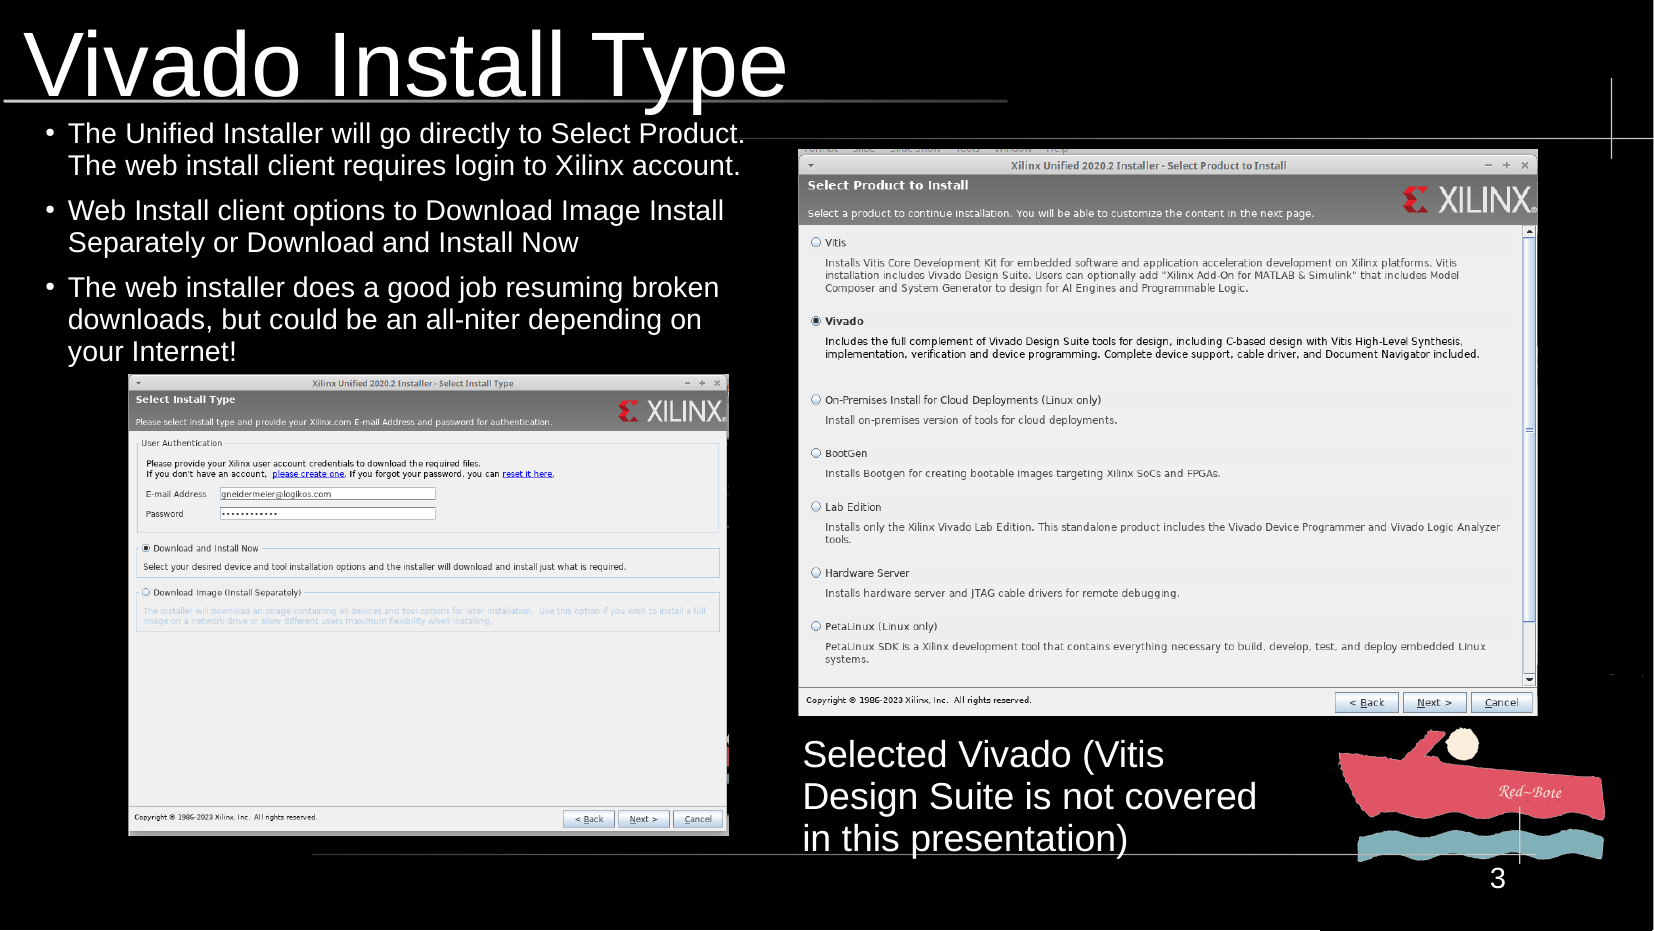

# Vivado Install Type
The Unified Installer will go directly to Select Product. The web install client requires login to Xilinx account.
Web Install client options to Download Image Install Separately or Download and Install Now
The web installer does a good job resuming broken downloads, but could be an all-niter depending on your Internet!
Selected Vivado (Vitis Design Suite is not covered in this presentation)
3